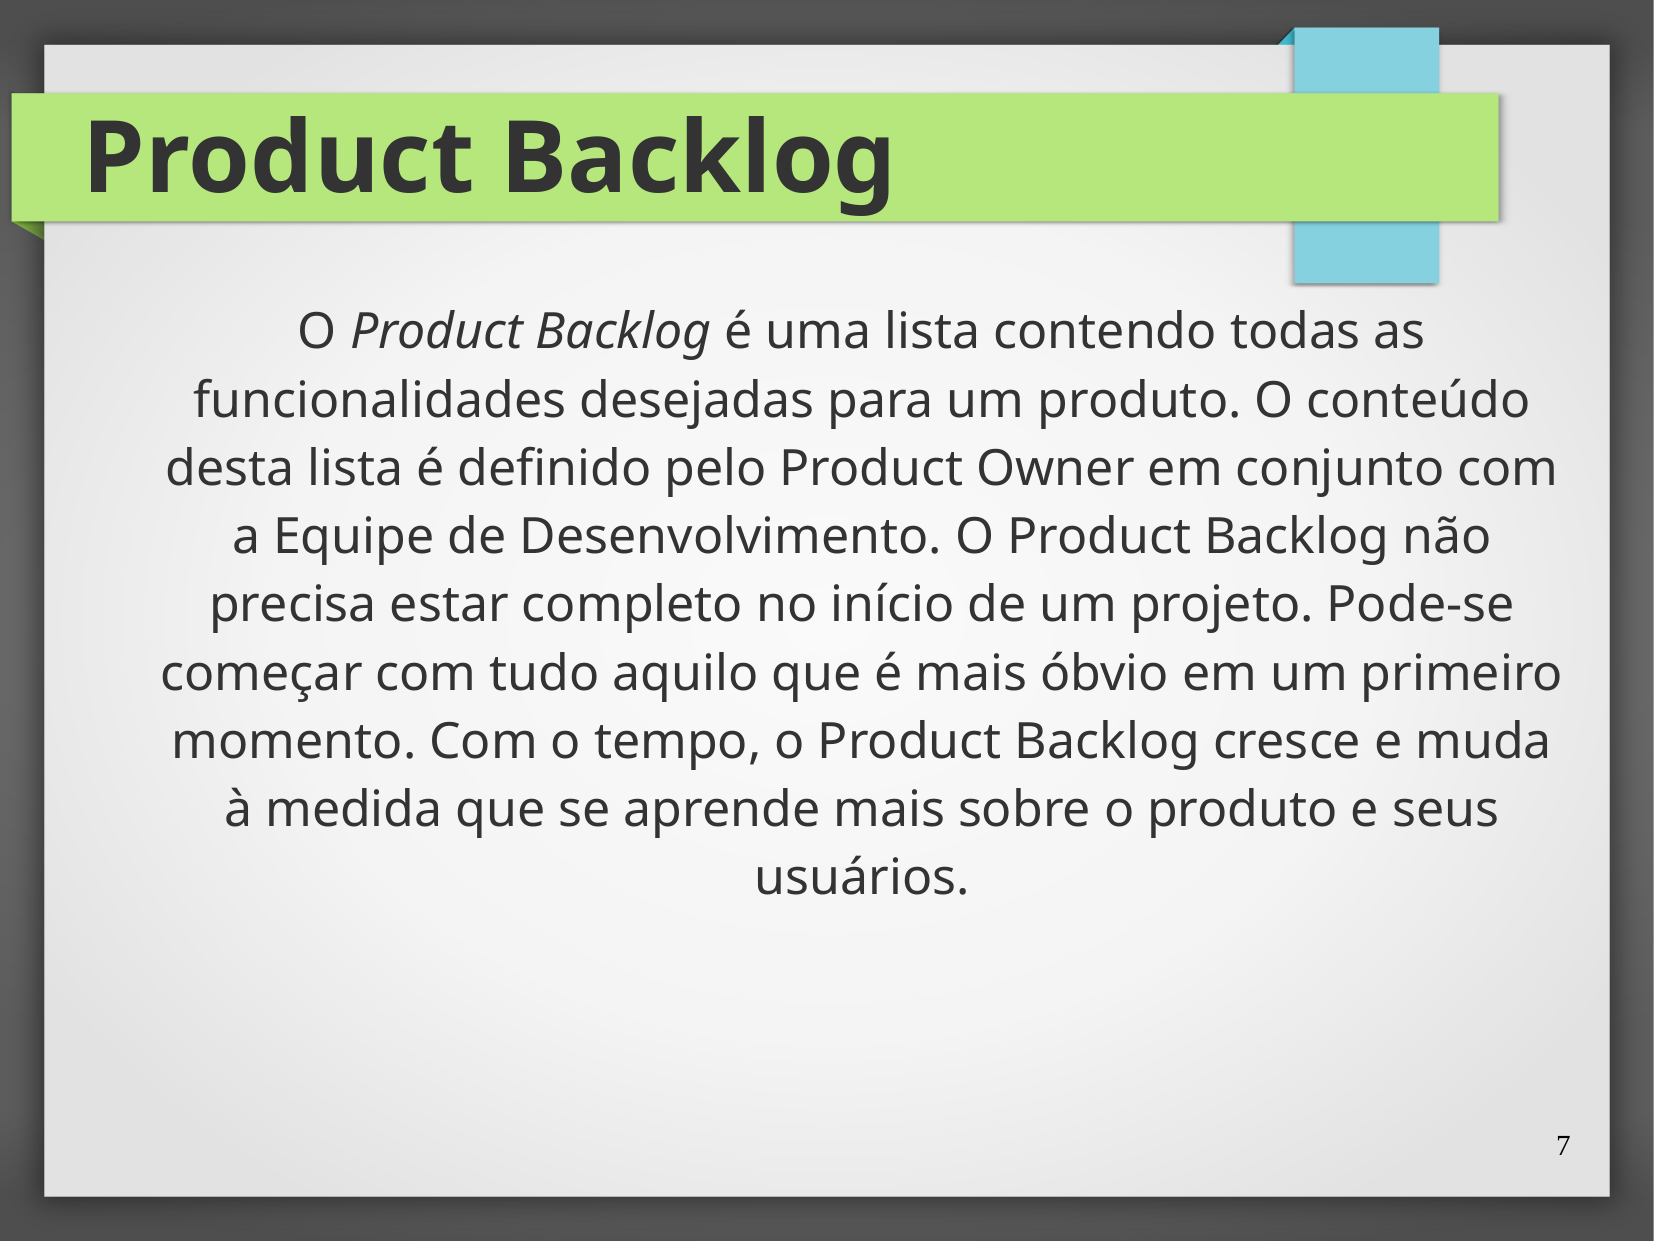

# Product Backlog
O Product Backlog é uma lista contendo todas as funcionalidades desejadas para um produto. O conteúdo desta lista é definido pelo Product Owner em conjunto com a Equipe de Desenvolvimento. O Product Backlog não precisa estar completo no início de um projeto. Pode-se começar com tudo aquilo que é mais óbvio em um primeiro momento. Com o tempo, o Product Backlog cresce e muda à medida que se aprende mais sobre o produto e seus usuários.
7